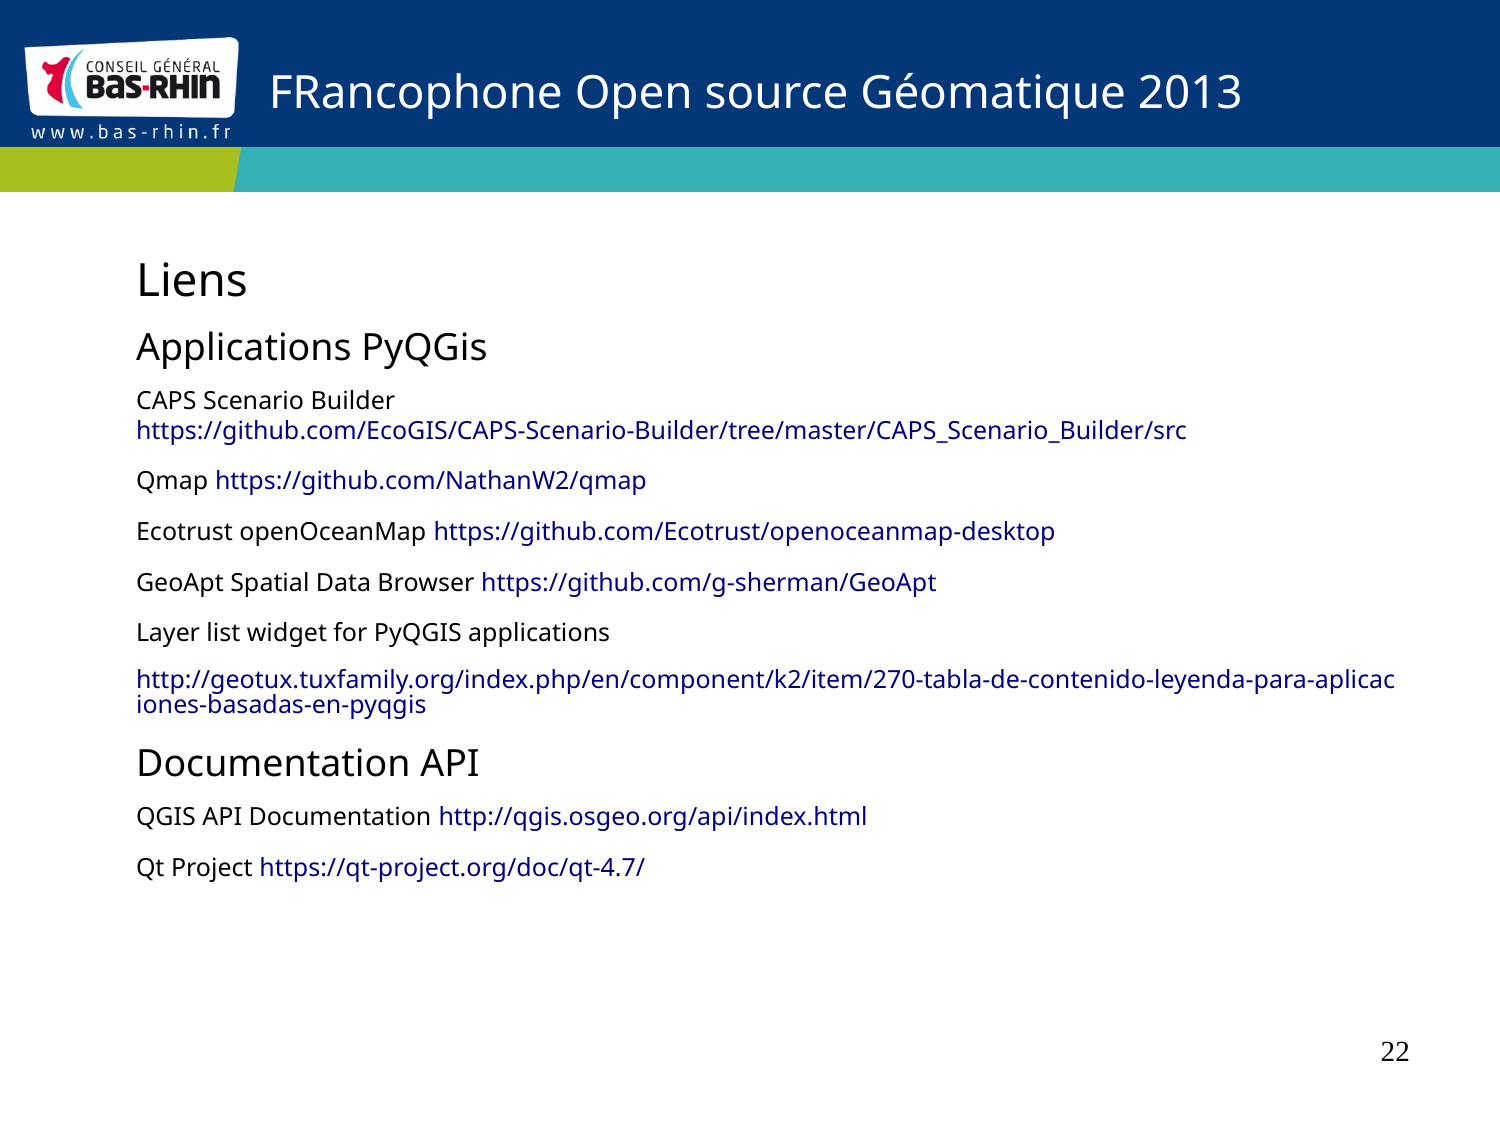

# FRancophone Open source Géomatique 2013
Liens
Applications PyQGis
CAPS Scenario Builderhttps://github.com/EcoGIS/CAPS-Scenario-Builder/tree/master/CAPS_Scenario_Builder/src
Qmap https://github.com/NathanW2/qmap
Ecotrust openOceanMap https://github.com/Ecotrust/openoceanmap-desktop
GeoApt Spatial Data Browser https://github.com/g-sherman/GeoApt
Layer list widget for PyQGIS applications
http://geotux.tuxfamily.org/index.php/en/component/k2/item/270-tabla-de-contenido-leyenda-para-aplicaciones-basadas-en-pyqgis
Documentation API
QGIS API Documentation http://qgis.osgeo.org/api/index.html
Qt Project https://qt-project.org/doc/qt-4.7/
22